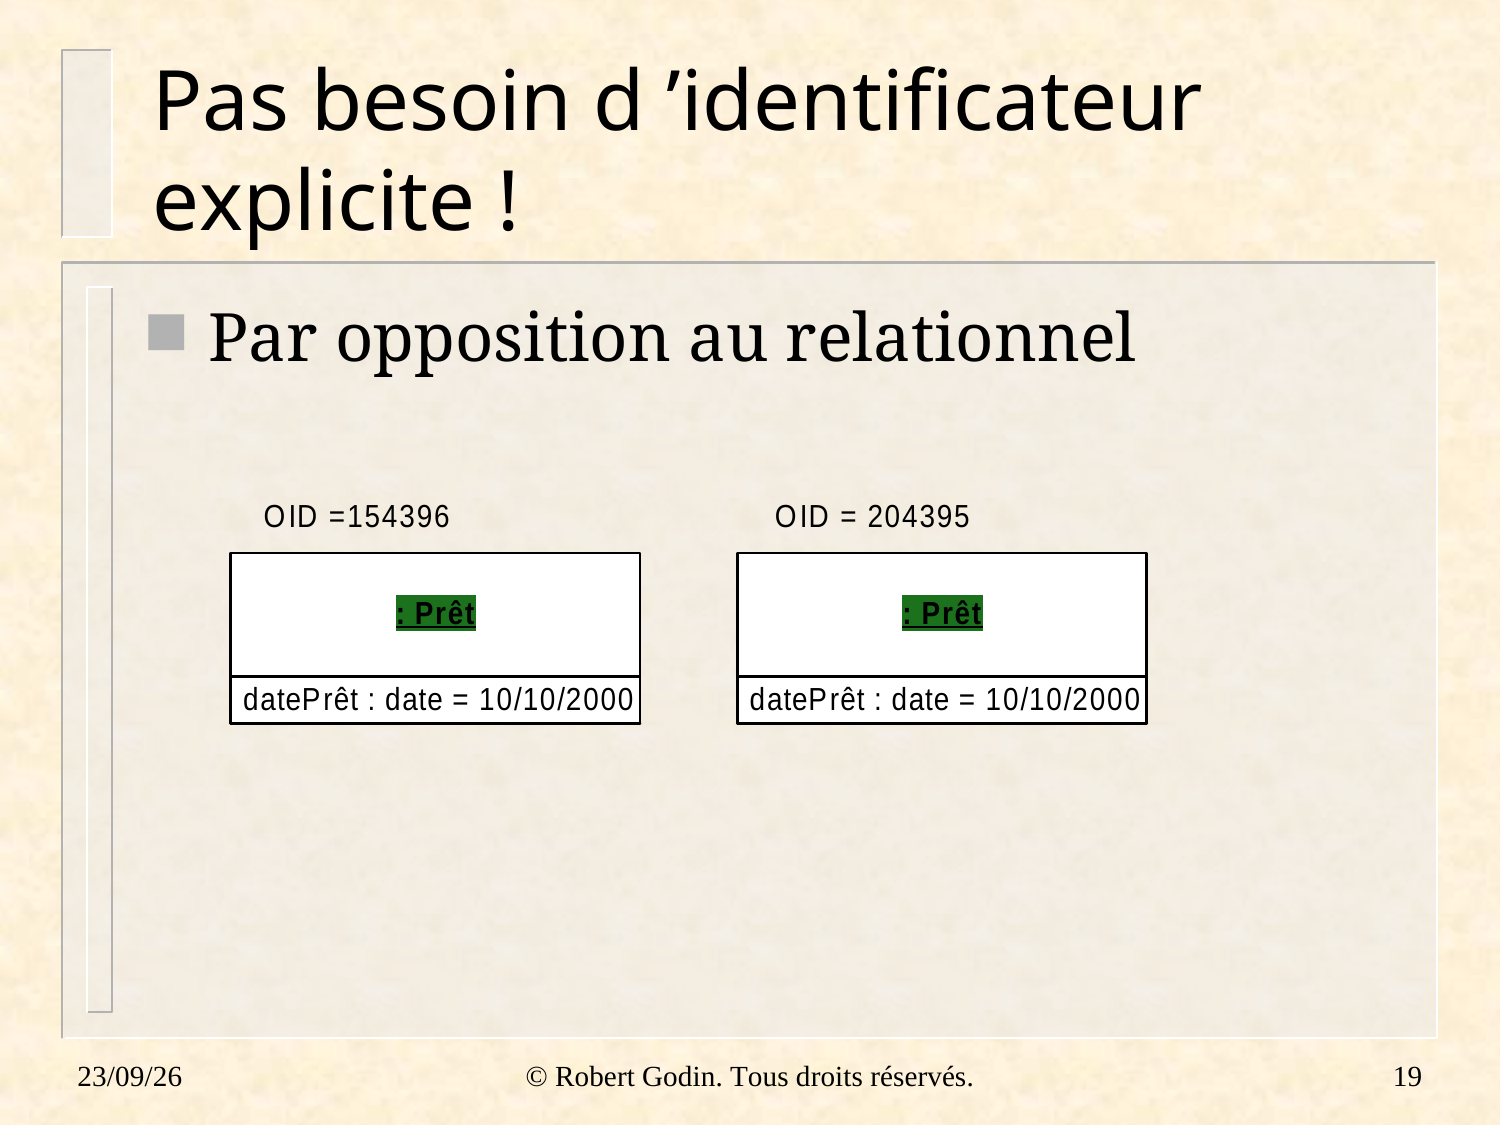

# Pas besoin d ’identificateur explicite !
Par opposition au relationnel
© Robert Godin. Tous droits réservés.